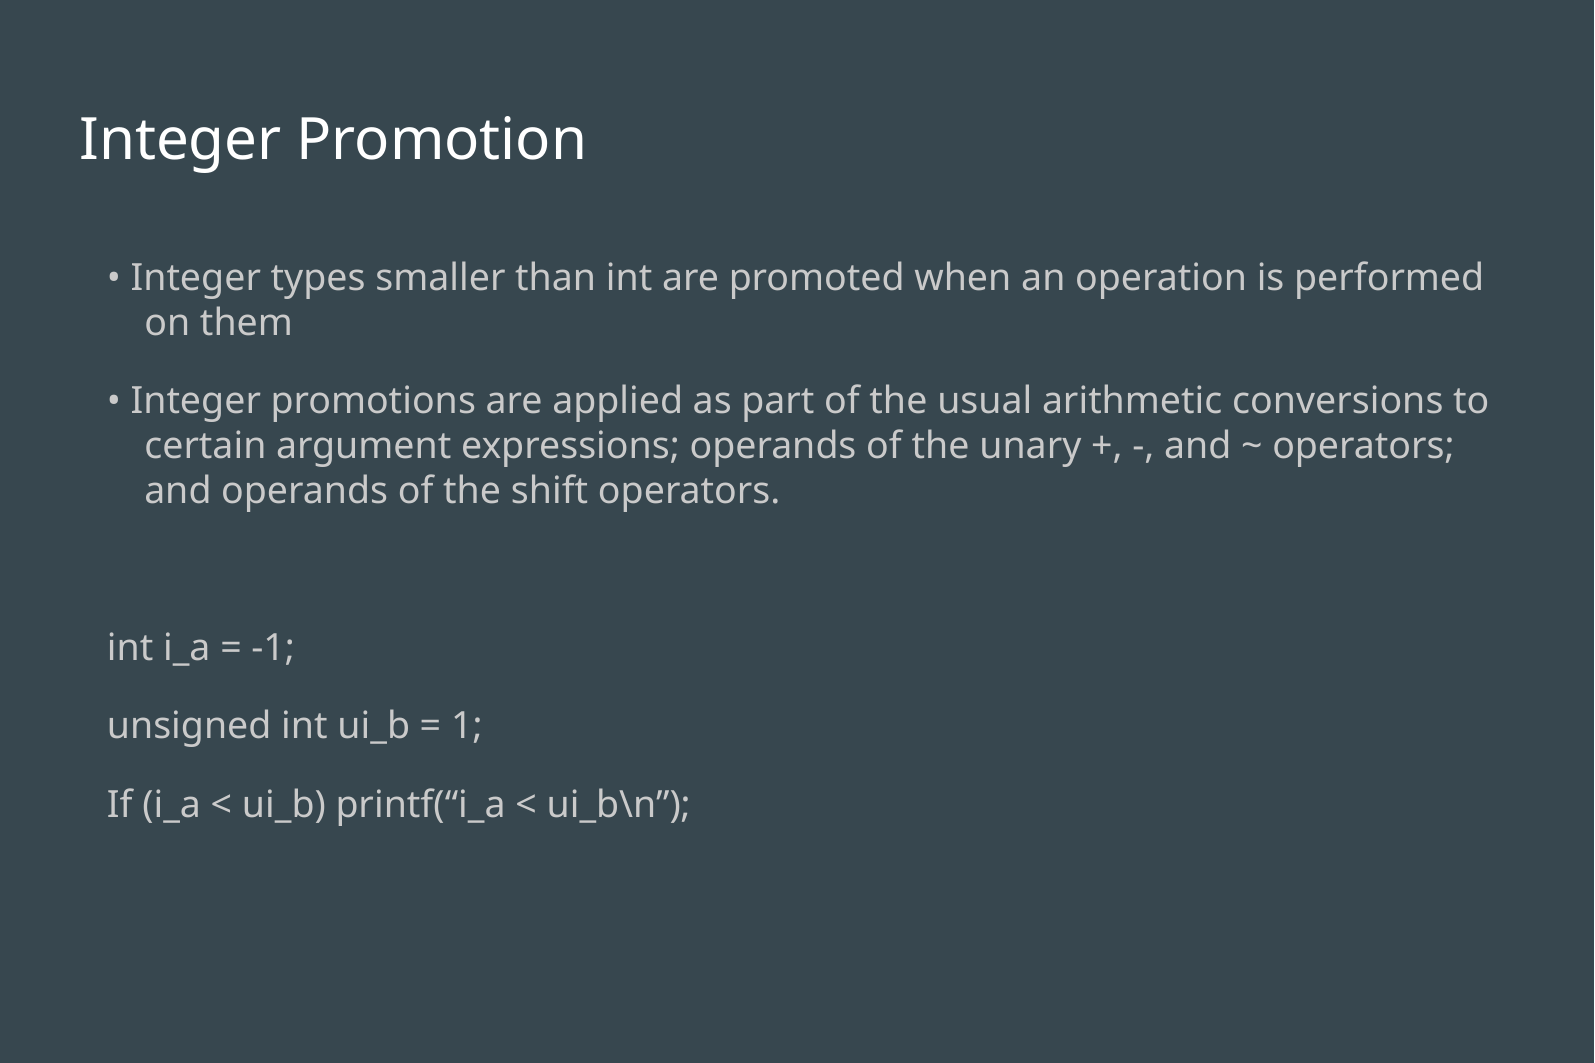

# Integer Promotion
• Integer types smaller than int are promoted when an operation is performed on them
• Integer promotions are applied as part of the usual arithmetic conversions to certain argument expressions; operands of the unary +, -, and ~ operators; and operands of the shift operators.
int i_a = -1;
unsigned int ui_b = 1;
If (i_a < ui_b) printf(“i_a < ui_b\n”);